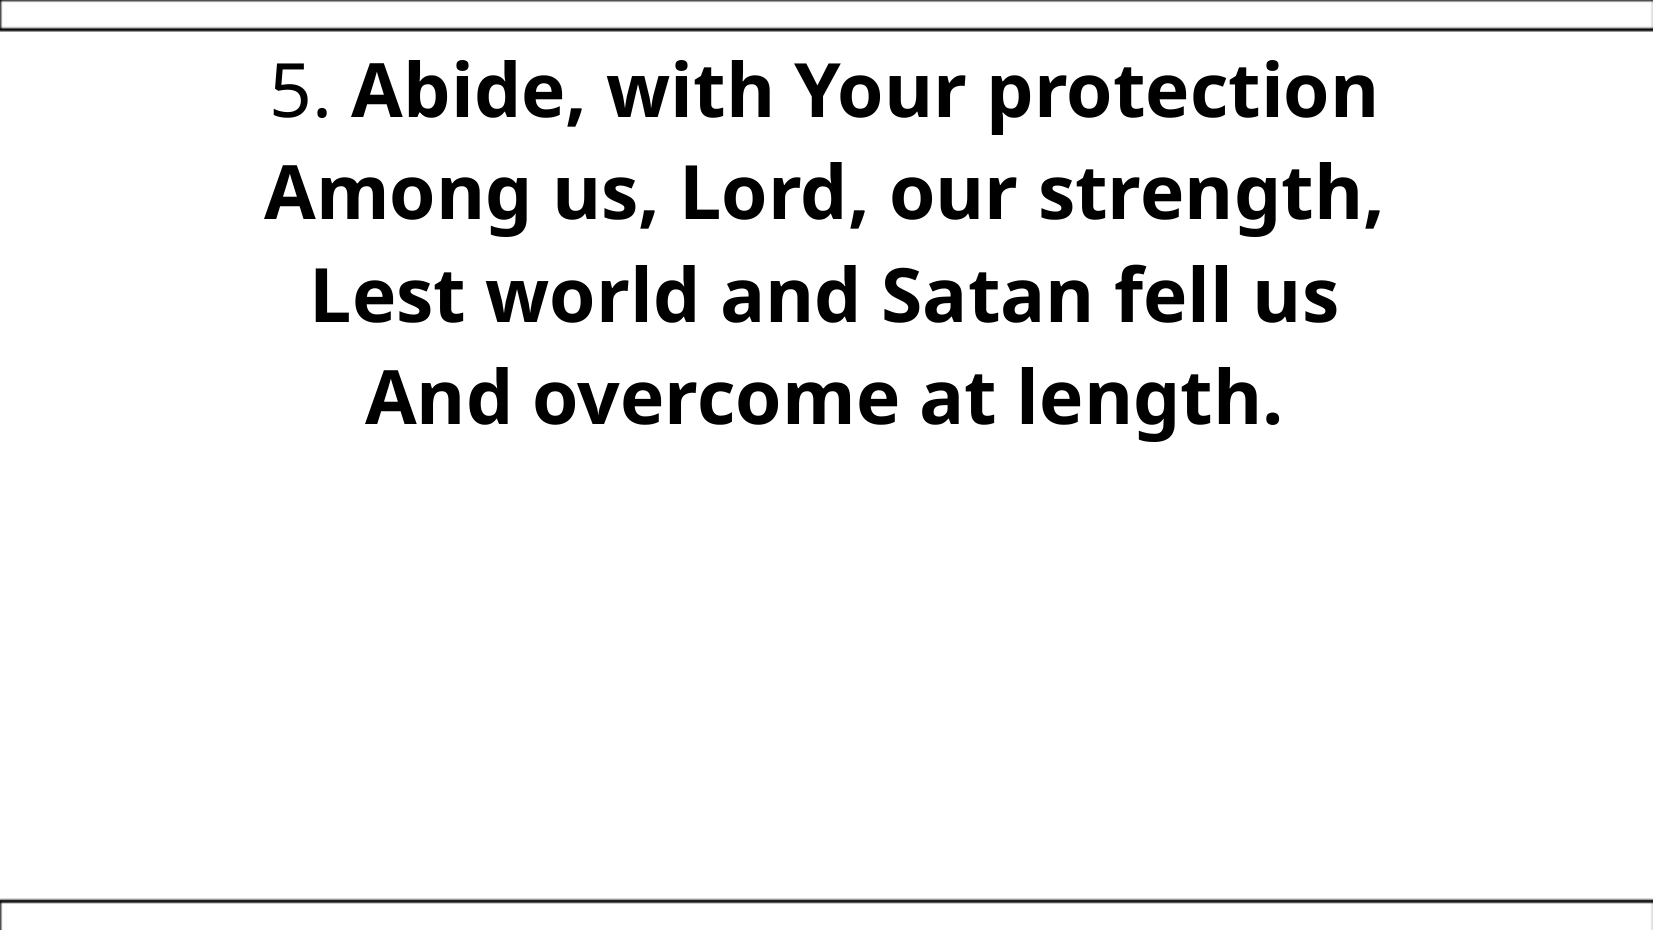

5. Abide, with Your protection
Among us, Lord, our strength,
Lest world and Satan fell us
And overcome at length.